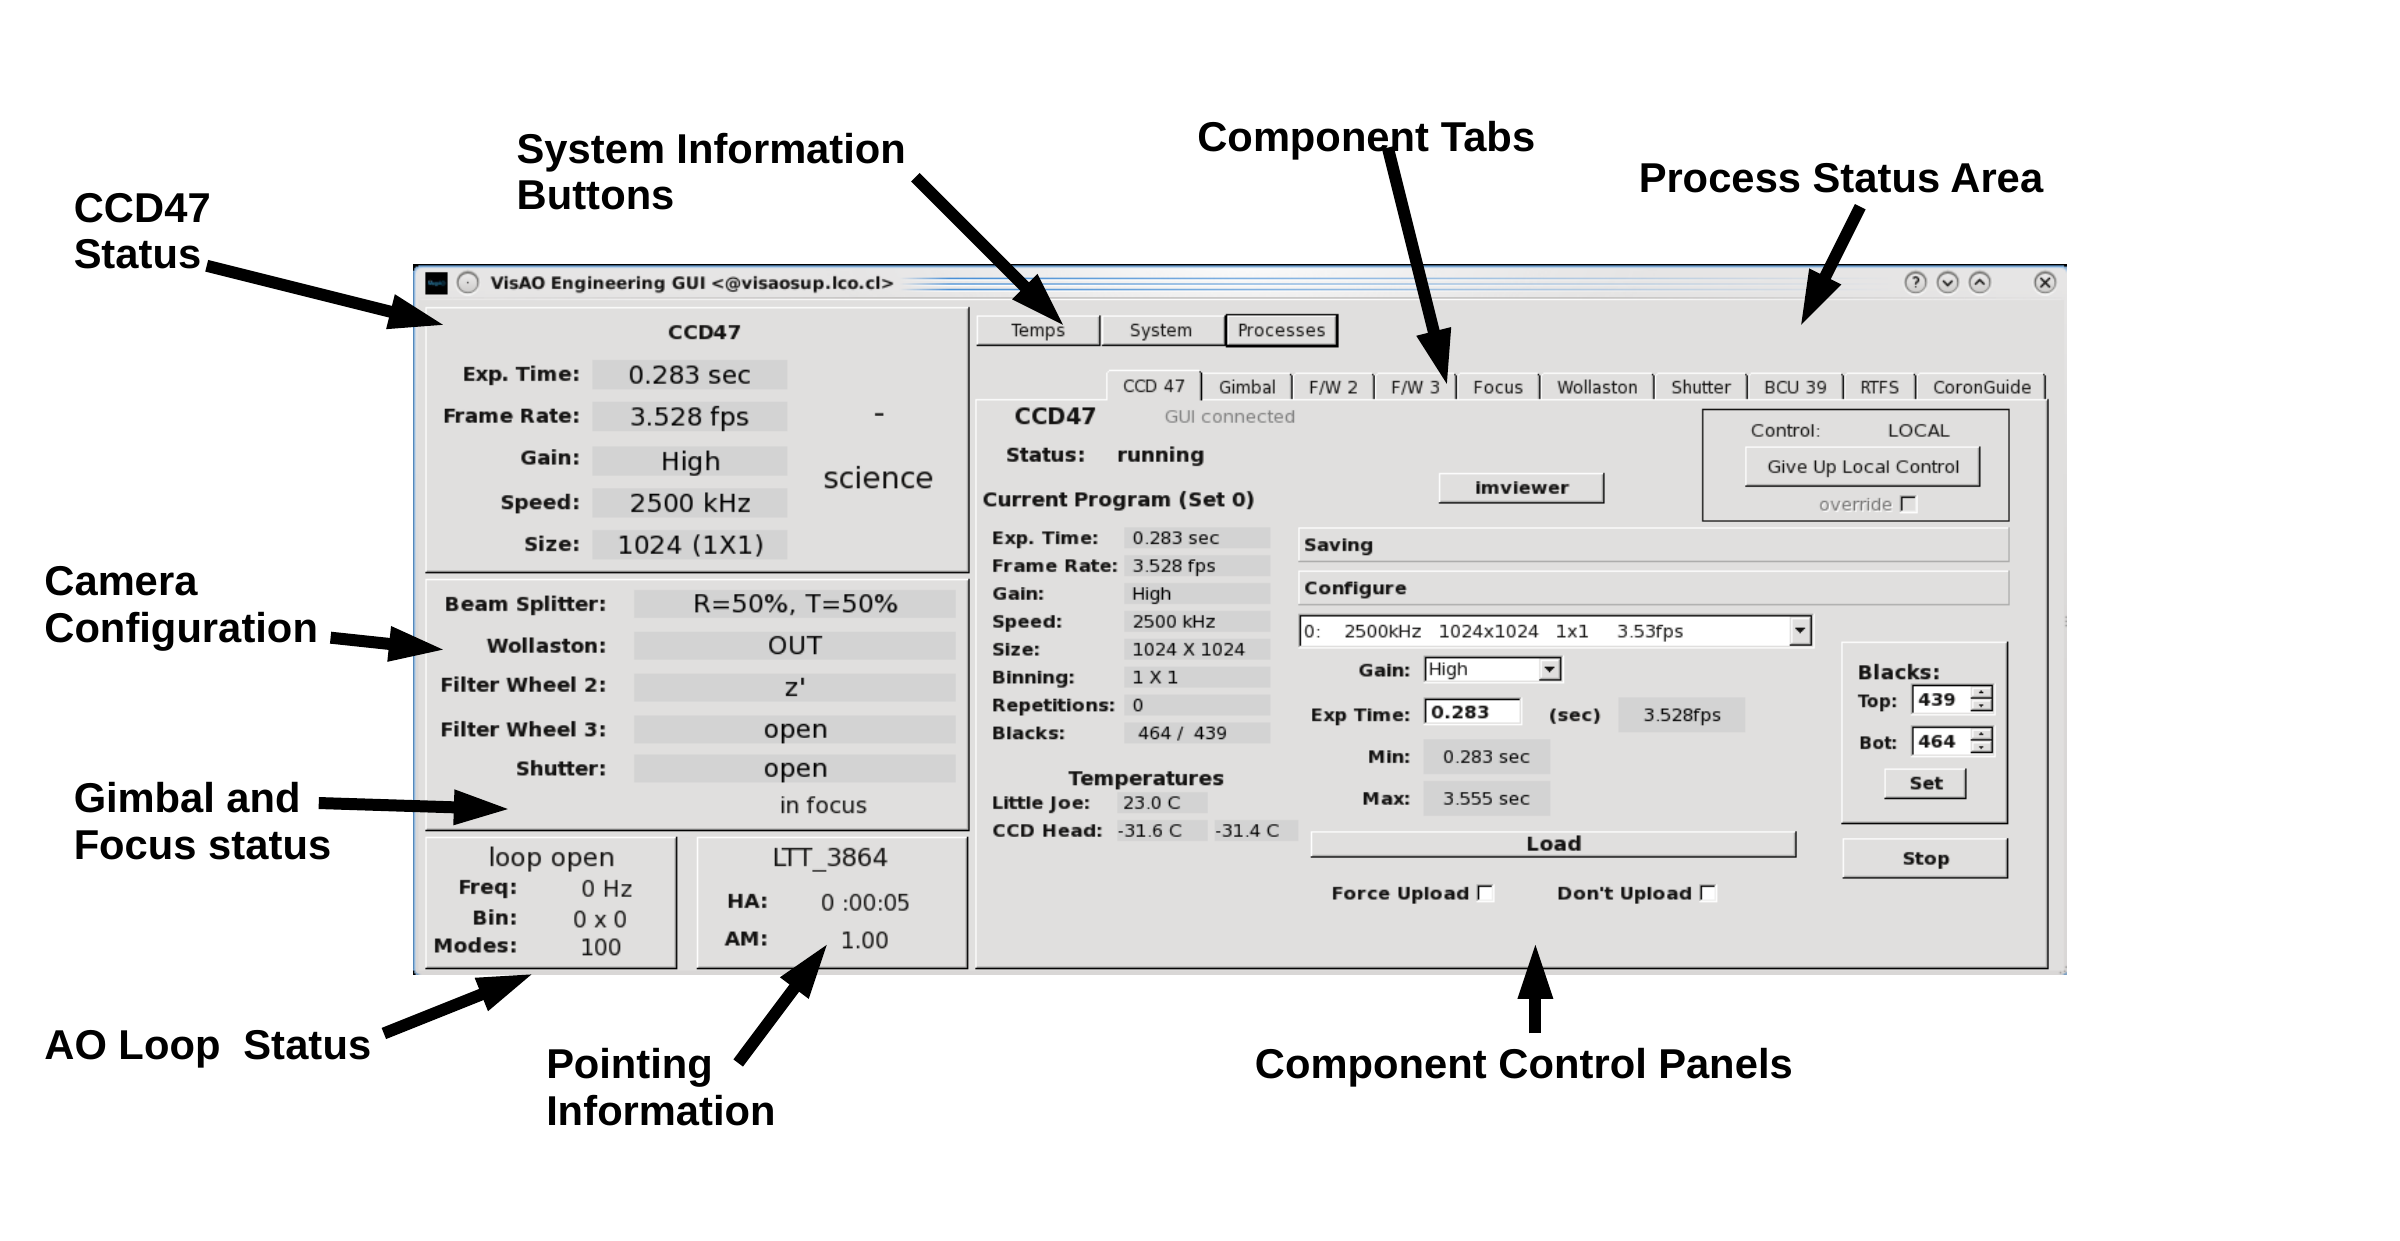

Component Tabs
System Information
Buttons
Process Status Area
CCD47 Status
Camera Configuration
Gimbal and Focus status
AO Loop Status
Pointing Information
Component Control Panels